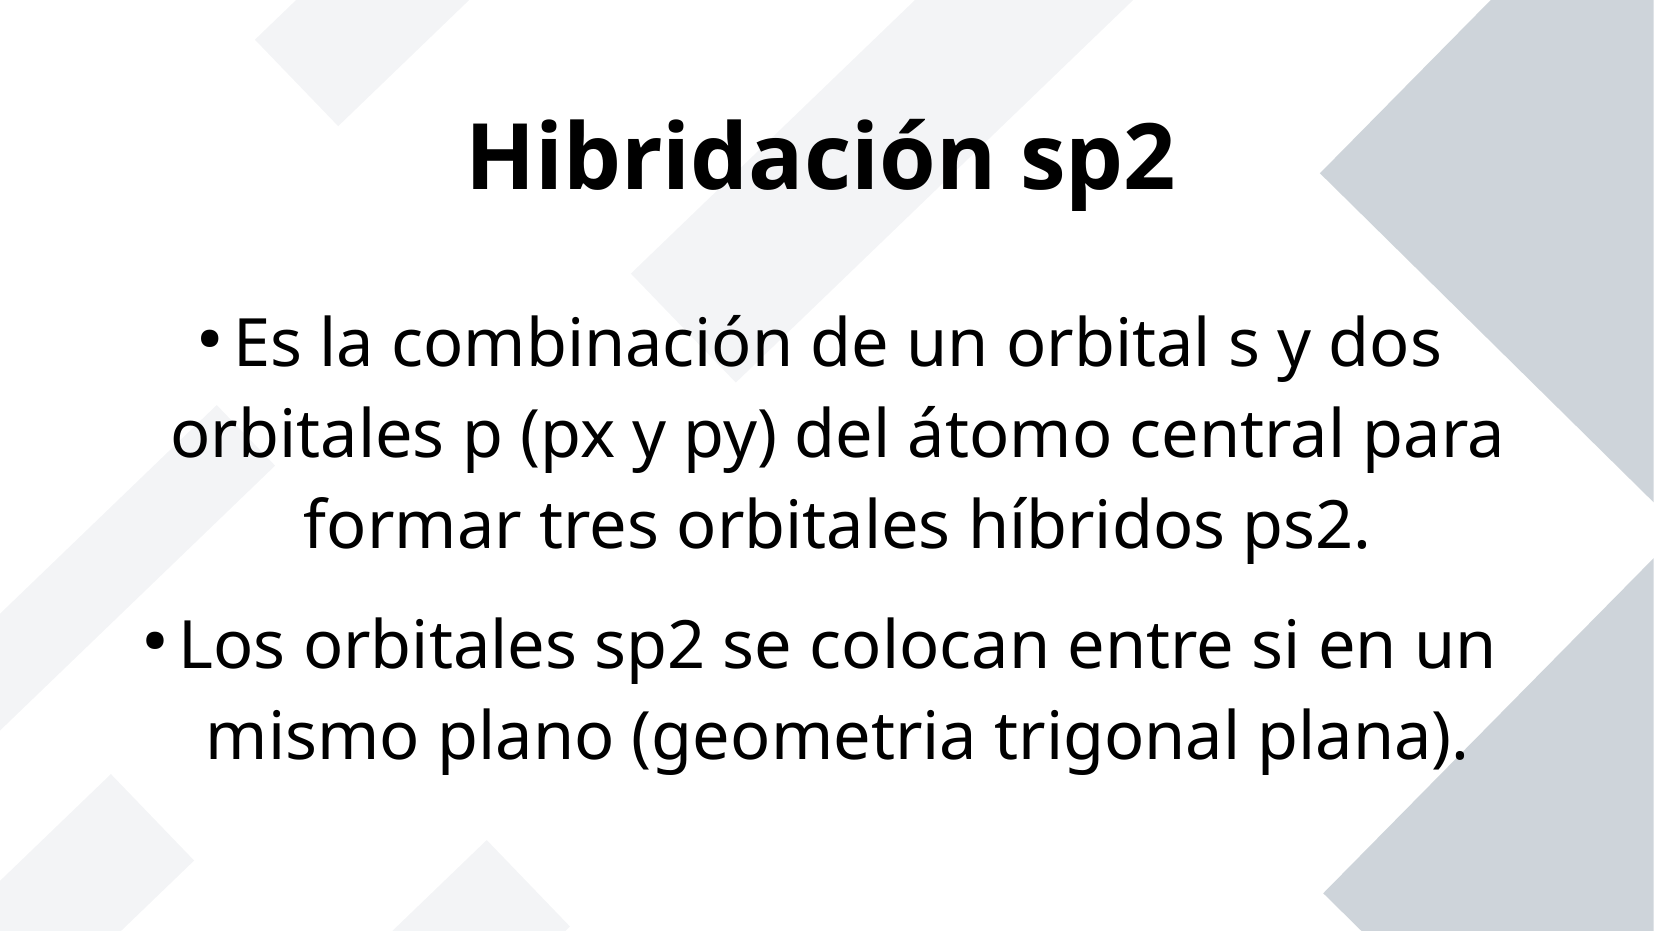

# Hibridación sp2
Es la combinación de un orbital s y dos orbitales p (px y py) del átomo central para formar tres orbitales híbridos ps2.
Los orbitales sp2 se colocan entre si en un mismo plano (geometria trigonal plana).